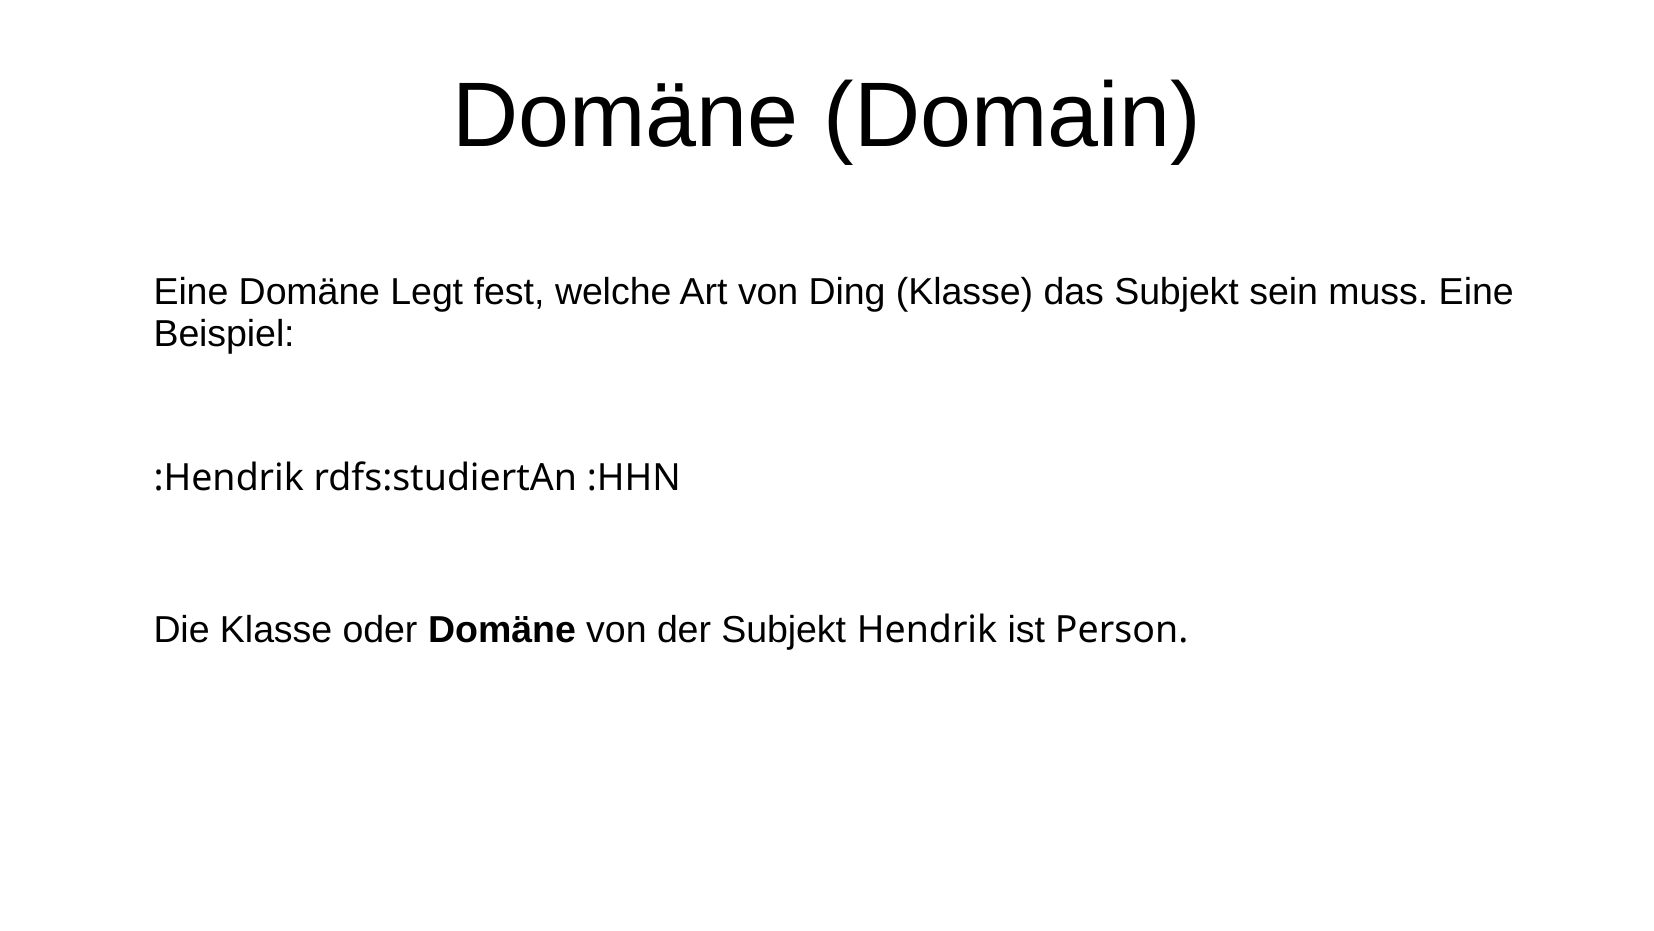

# Domäne (Domain)
Eine Domäne Legt fest, welche Art von Ding (Klasse) das Subjekt sein muss. Eine Beispiel:
:Hendrik rdfs:studiertAn :HHN
Die Klasse oder Domäne von der Subjekt Hendrik ist Person.